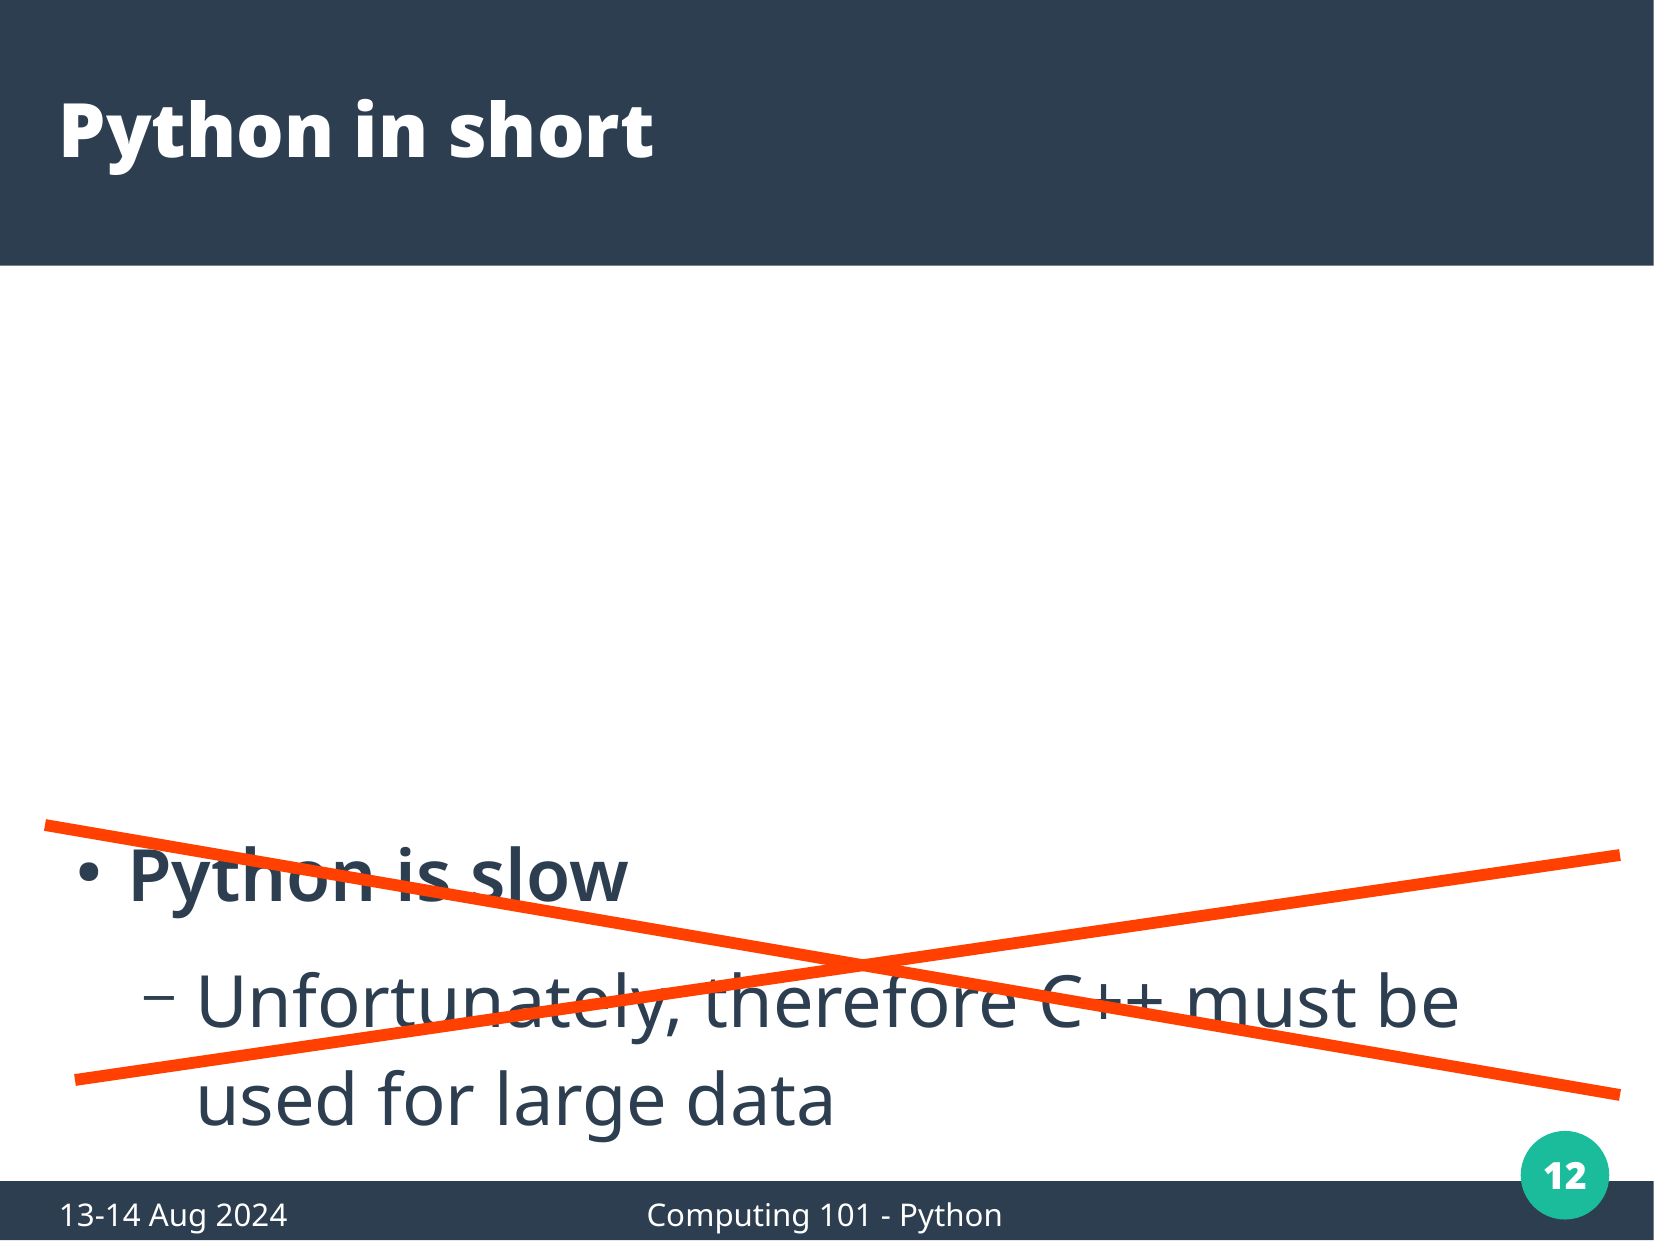

# Python in short
Python is slow
Unfortunately, therefore C++ must be used for large data
12
13-14 Aug 2024